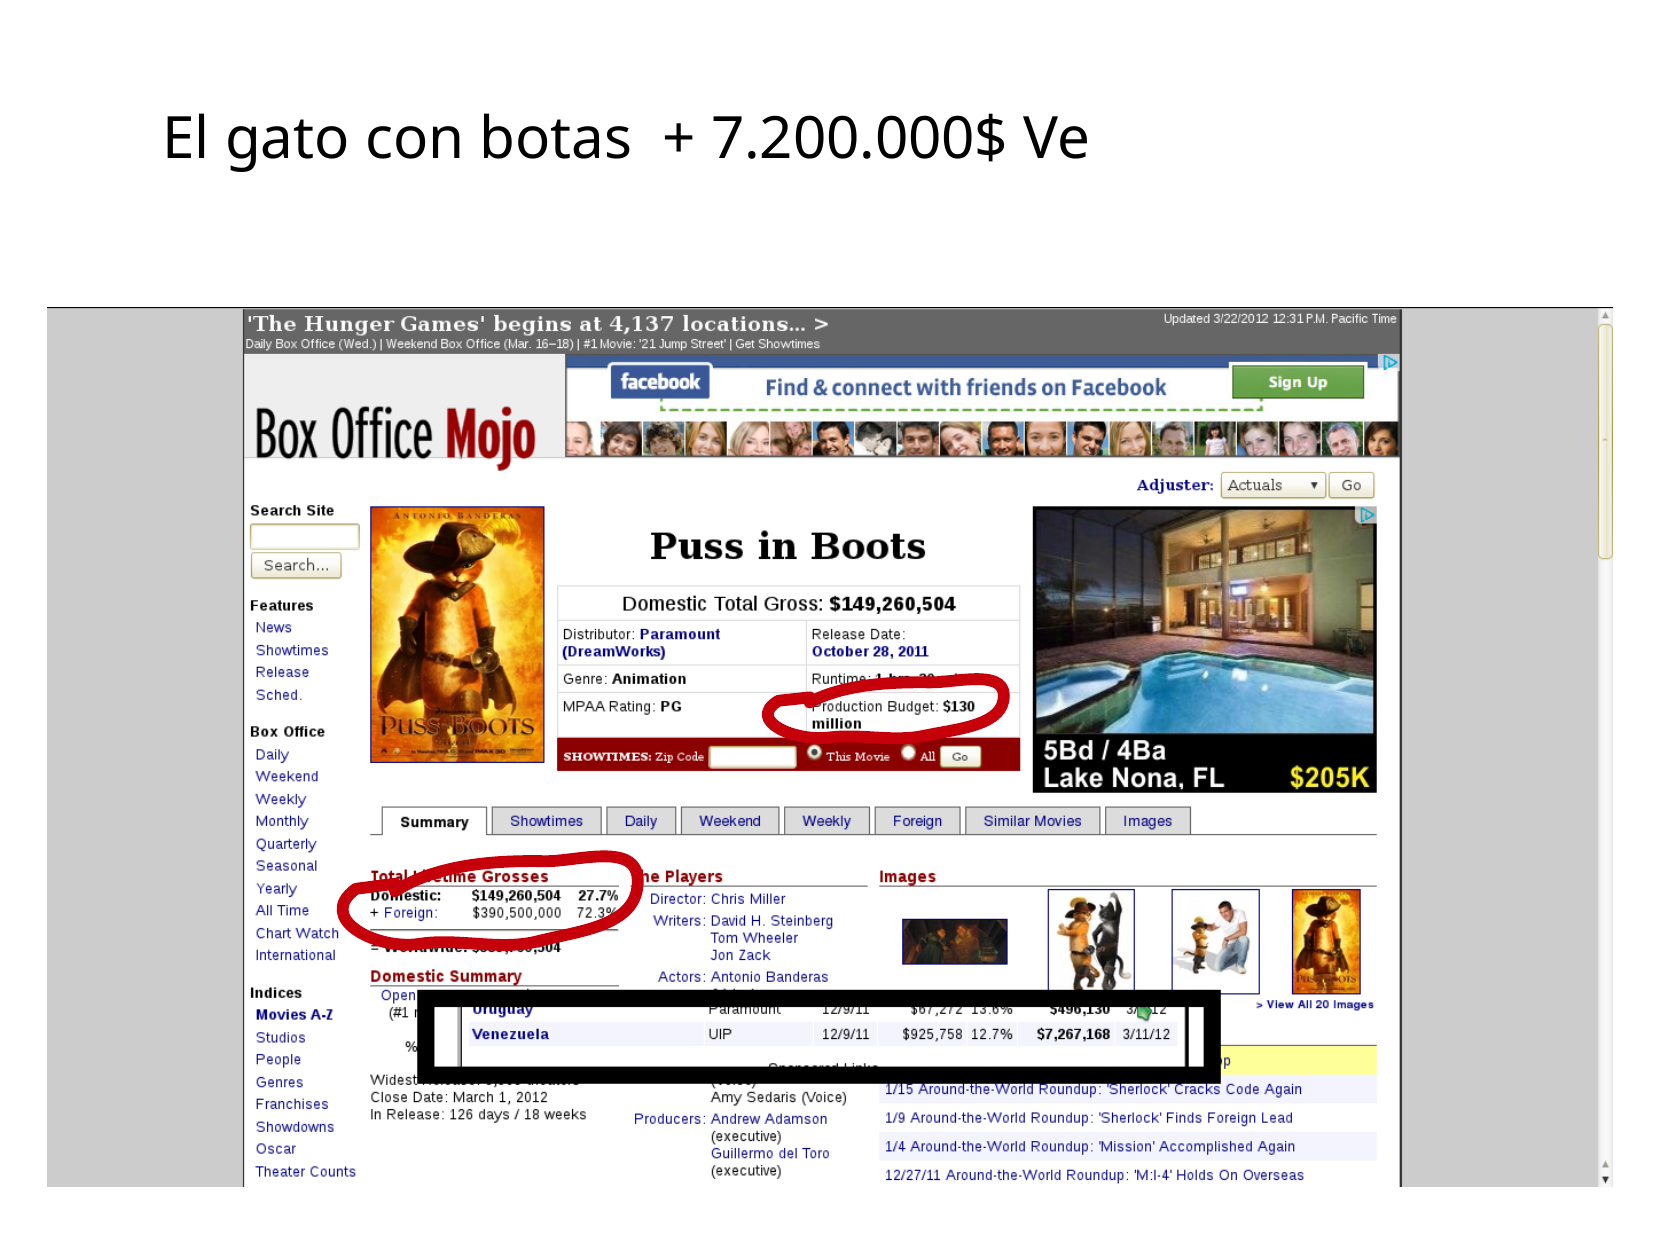

El gato con botas + 7.200.000$ Ve